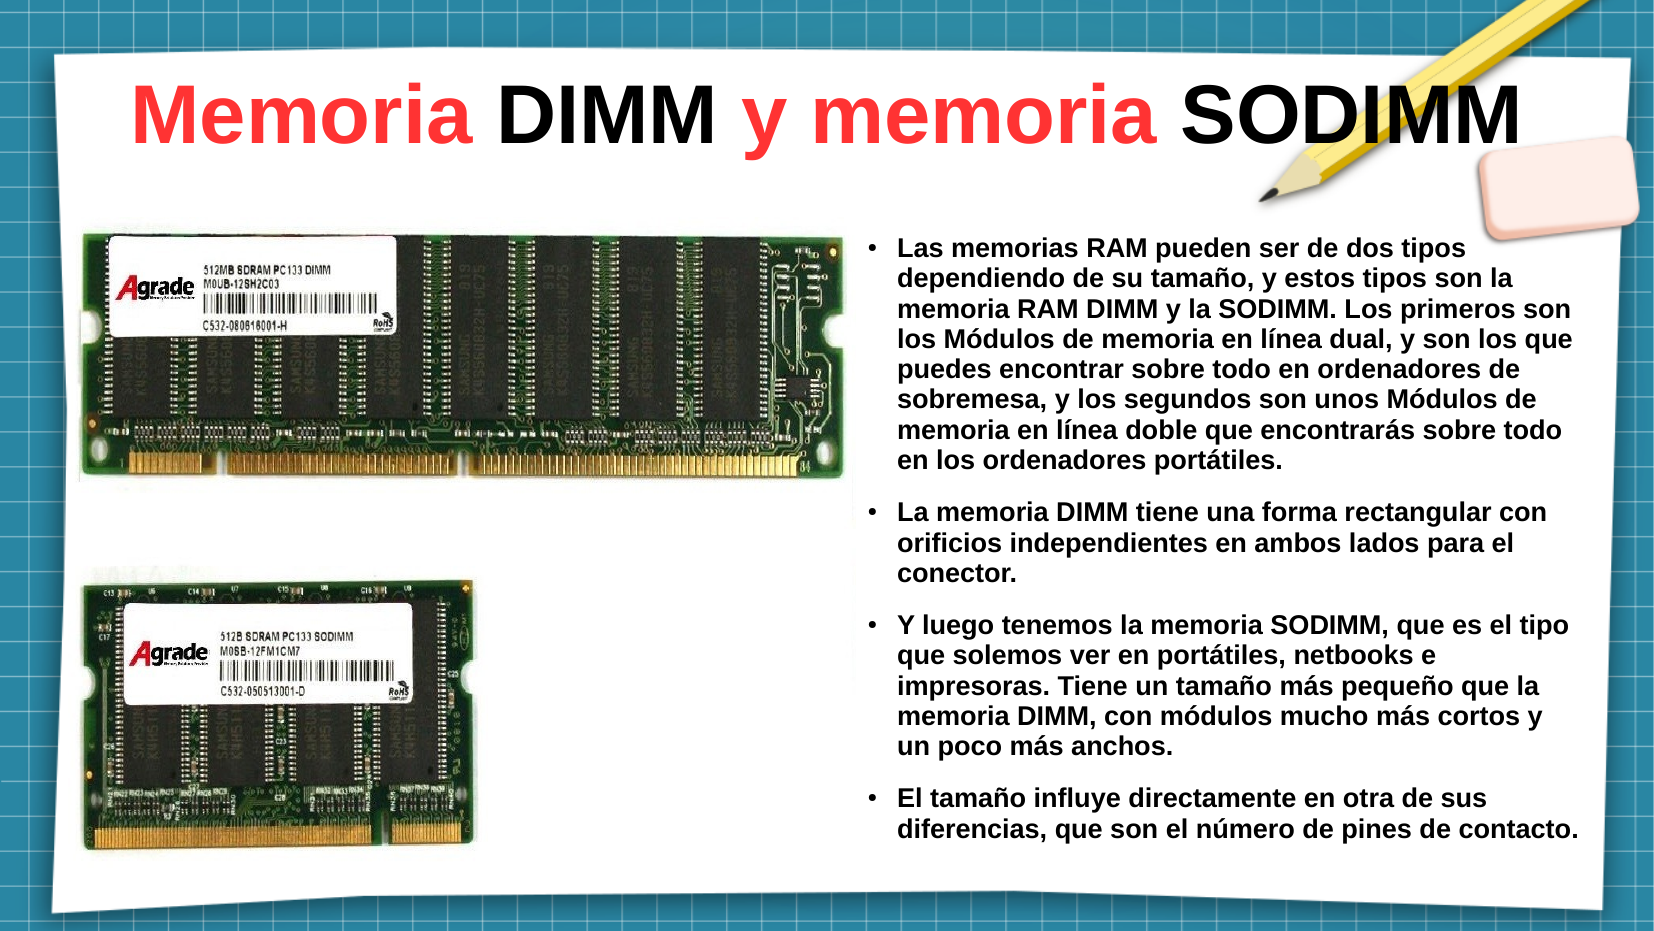

# Memoria DIMM y memoria SODIMM
Las memorias RAM pueden ser de dos tipos dependiendo de su tamaño, y estos tipos son la memoria RAM DIMM y la SODIMM. Los primeros son los Módulos de memoria en línea dual, y son los que puedes encontrar sobre todo en ordenadores de sobremesa, y los segundos son unos Módulos de memoria en línea doble que encontrarás sobre todo en los ordenadores portátiles.
La memoria DIMM tiene una forma rectangular con orificios independientes en ambos lados para el conector.
Y luego tenemos la memoria SODIMM, que es el tipo que solemos ver en portátiles, netbooks e impresoras. Tiene un tamaño más pequeño que la memoria DIMM, con módulos mucho más cortos y un poco más anchos.
El tamaño influye directamente en otra de sus diferencias, que son el número de pines de contacto.